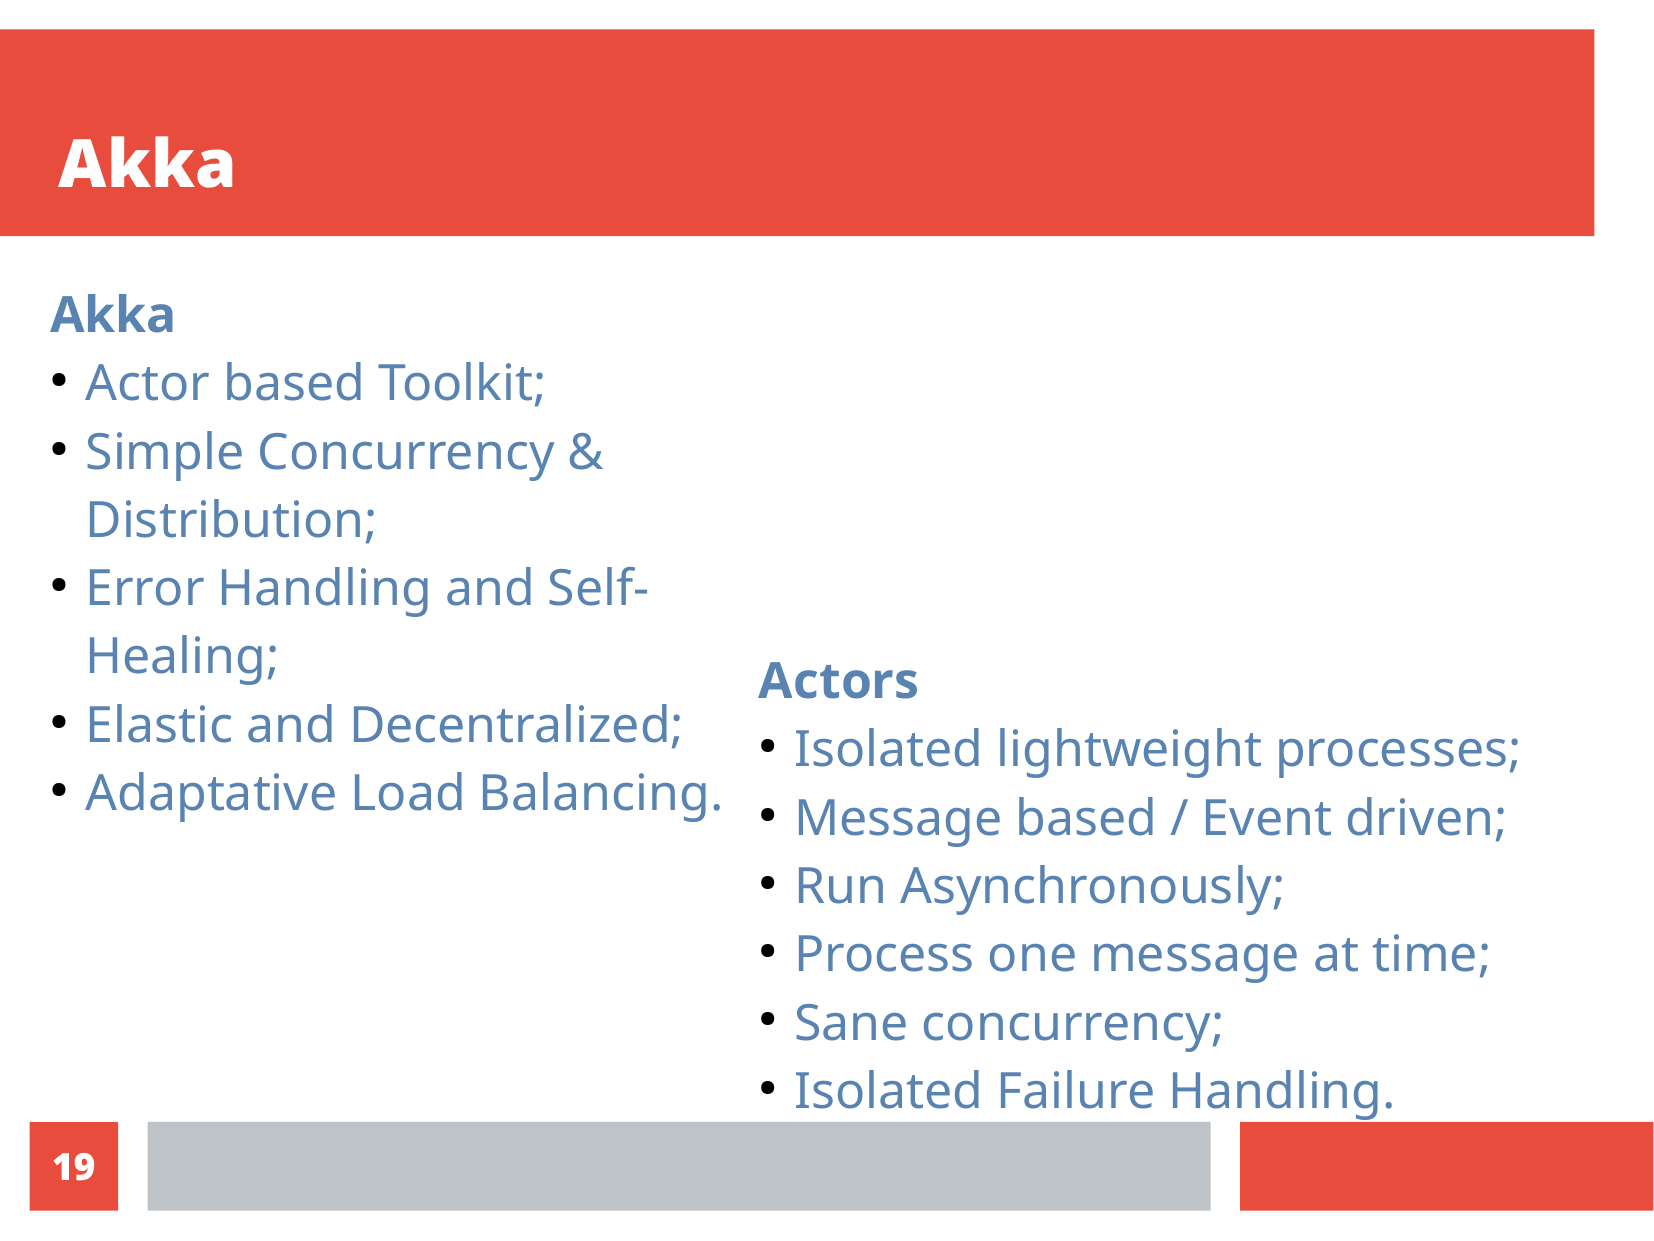

# Akka
Akka
Actor based Toolkit;
Simple Concurrency & Distribution;
Error Handling and Self-Healing;
Elastic and Decentralized;
Adaptative Load Balancing.
Actors
Isolated lightweight processes;
Message based / Event driven;
Run Asynchronously;
Process one message at time;
Sane concurrency;
Isolated Failure Handling.
19